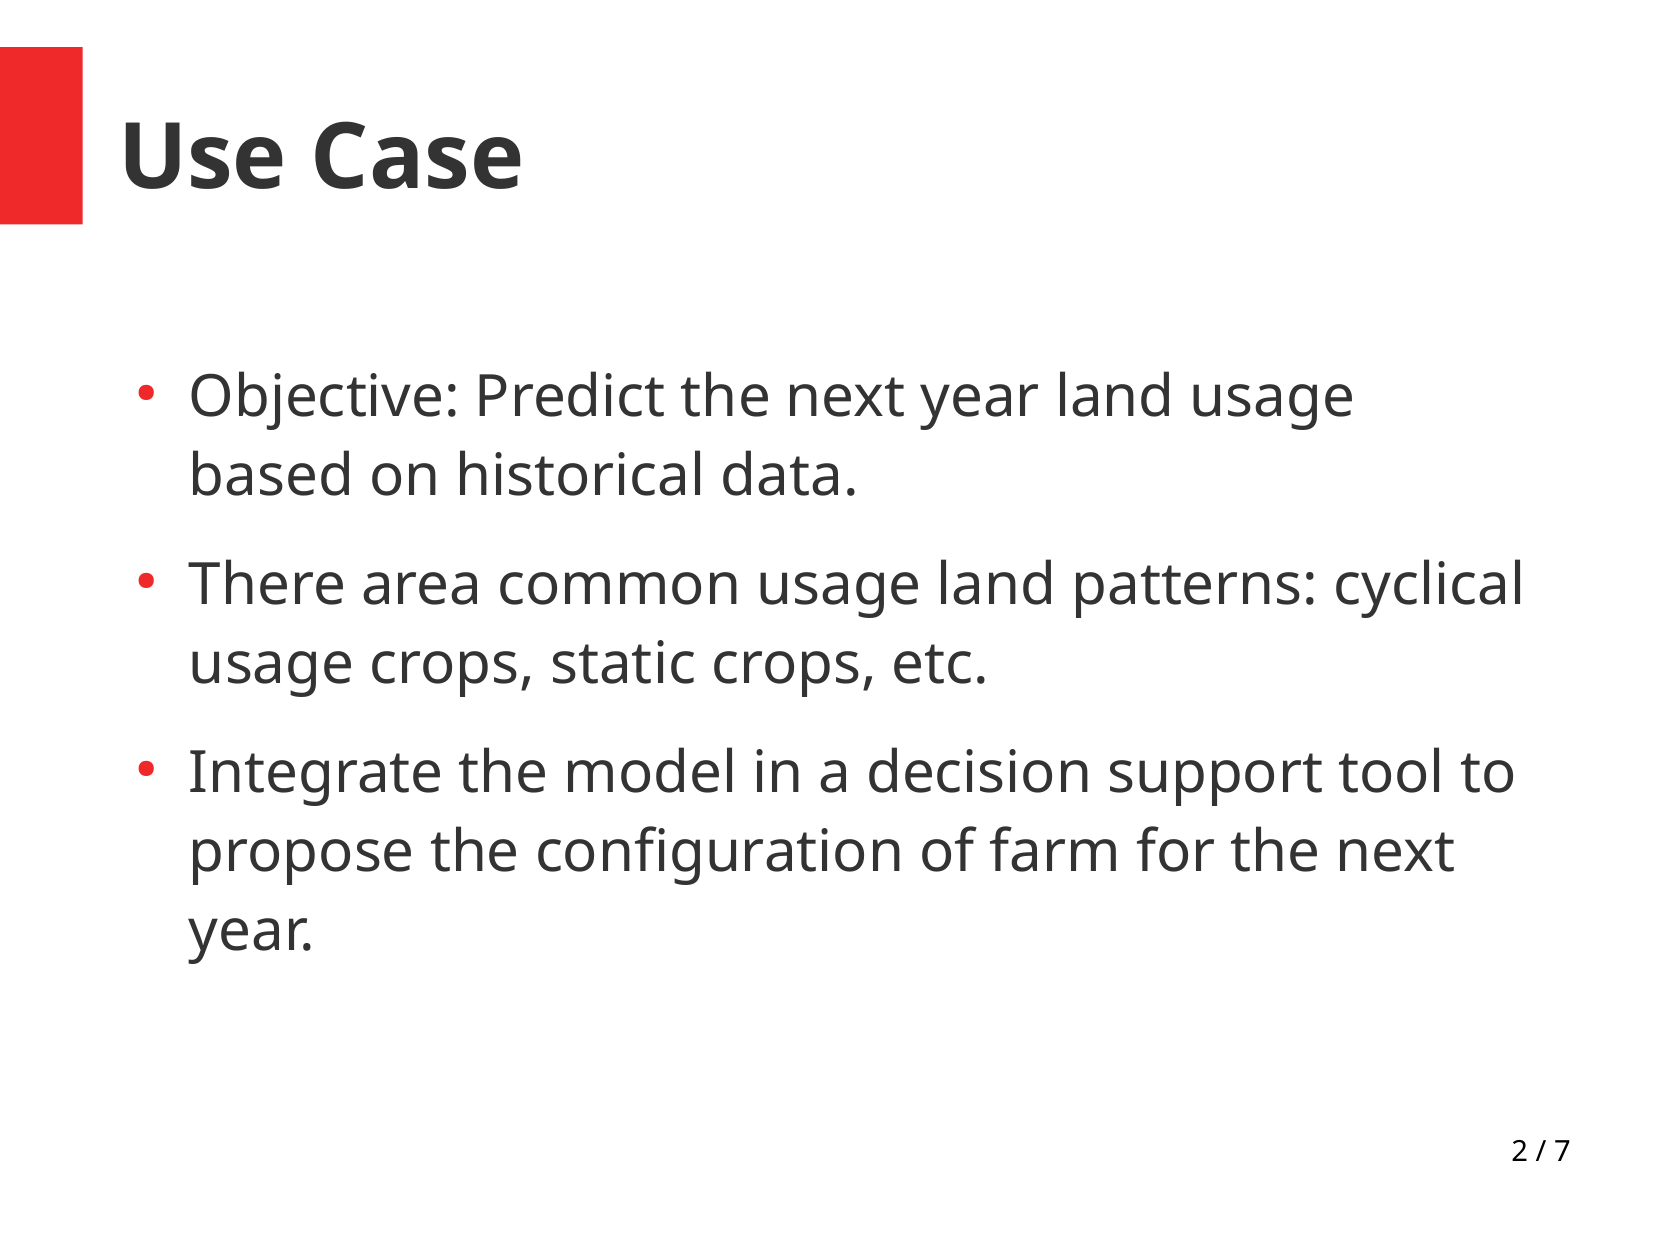

# Use Case
Objective: Predict the next year land usage based on historical data.
There area common usage land patterns: cyclical usage crops, static crops, etc.
Integrate the model in a decision support tool to propose the configuration of farm for the next year.
2